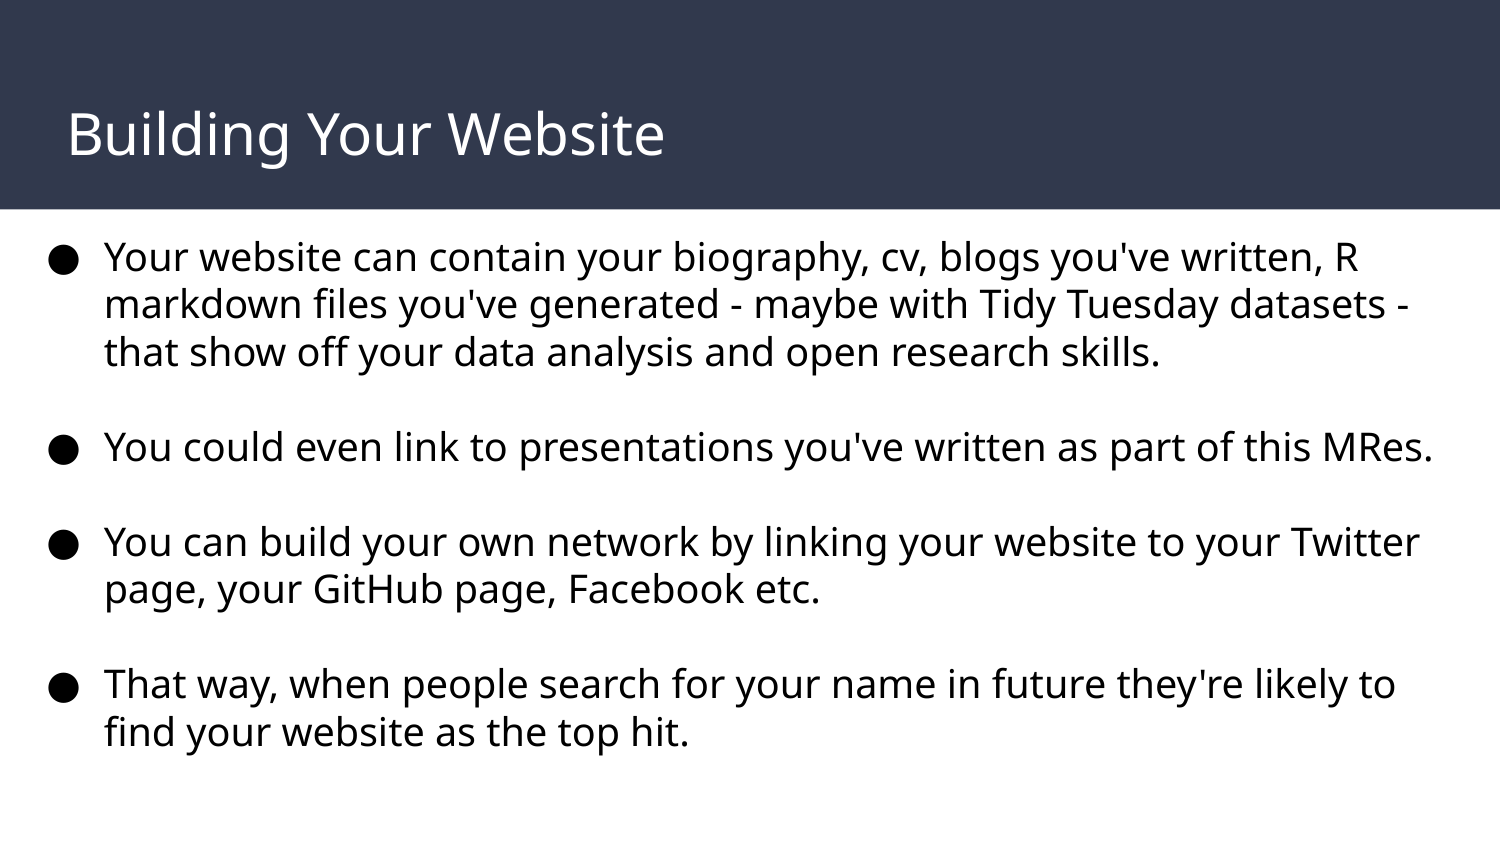

# Building Your Website
Your website can contain your biography, cv, blogs you've written, R markdown files you've generated - maybe with Tidy Tuesday datasets - that show off your data analysis and open research skills.
You could even link to presentations you've written as part of this MRes.
You can build your own network by linking your website to your Twitter page, your GitHub page, Facebook etc.
That way, when people search for your name in future they're likely to find your website as the top hit.